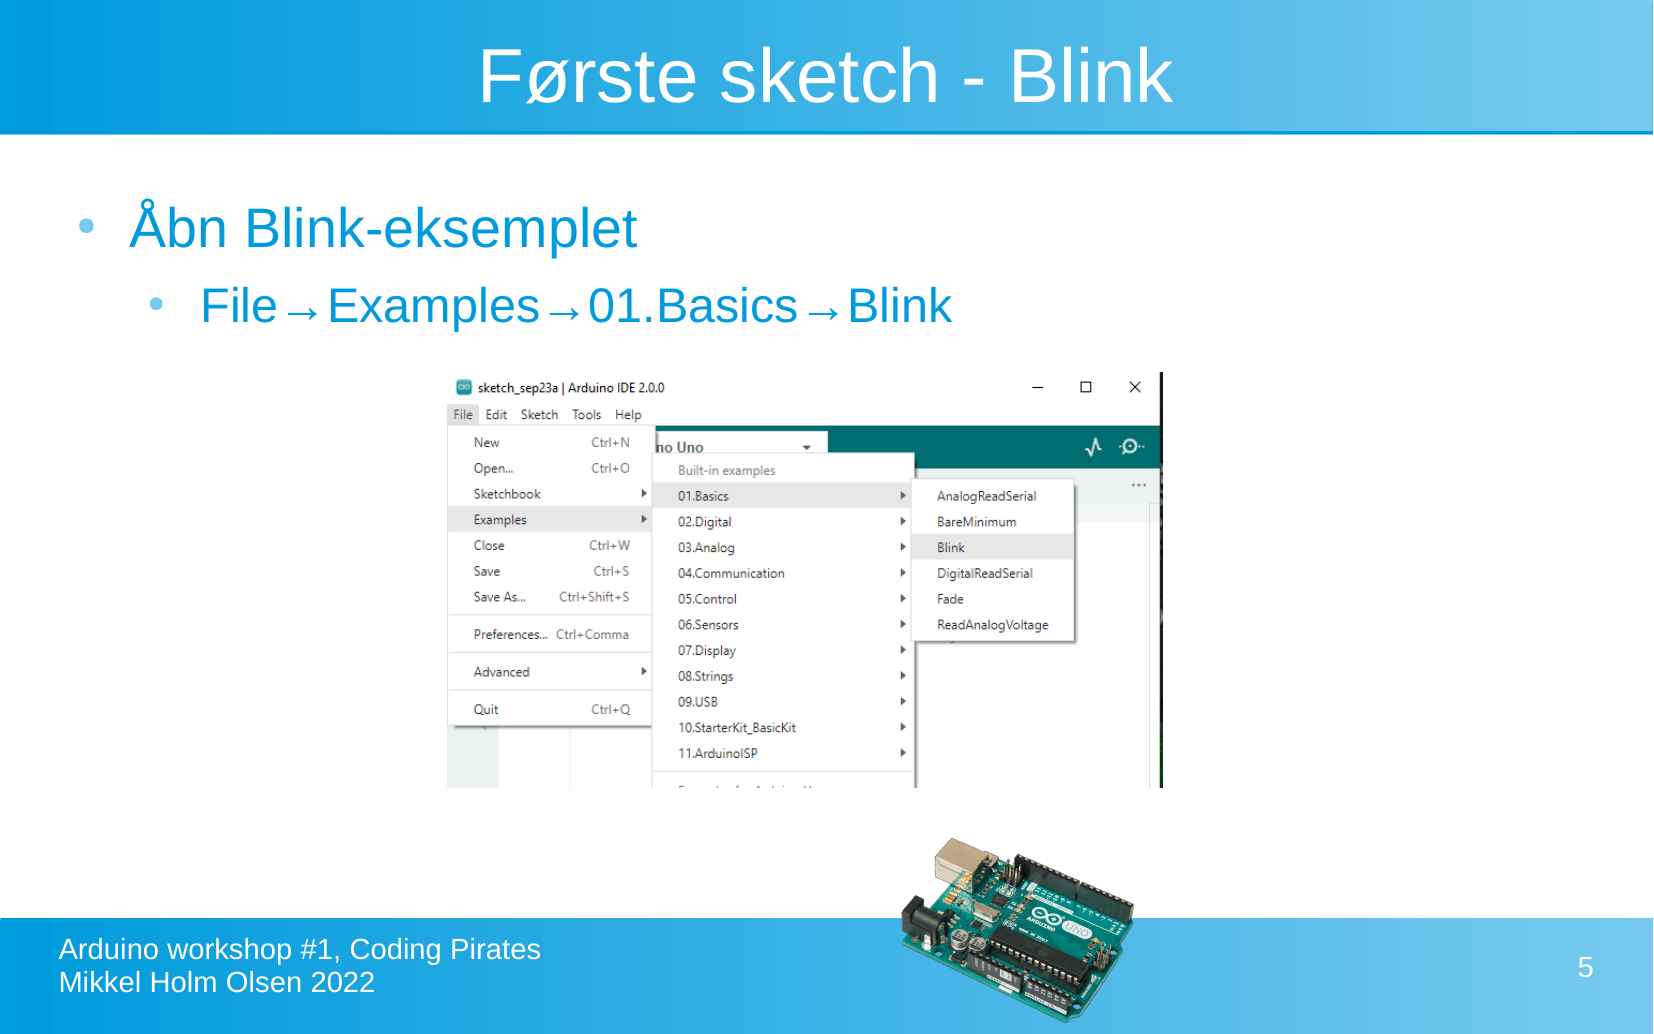

# Første sketch - Blink
Åbn Blink-eksemplet
File→Examples→01.Basics→Blink
5